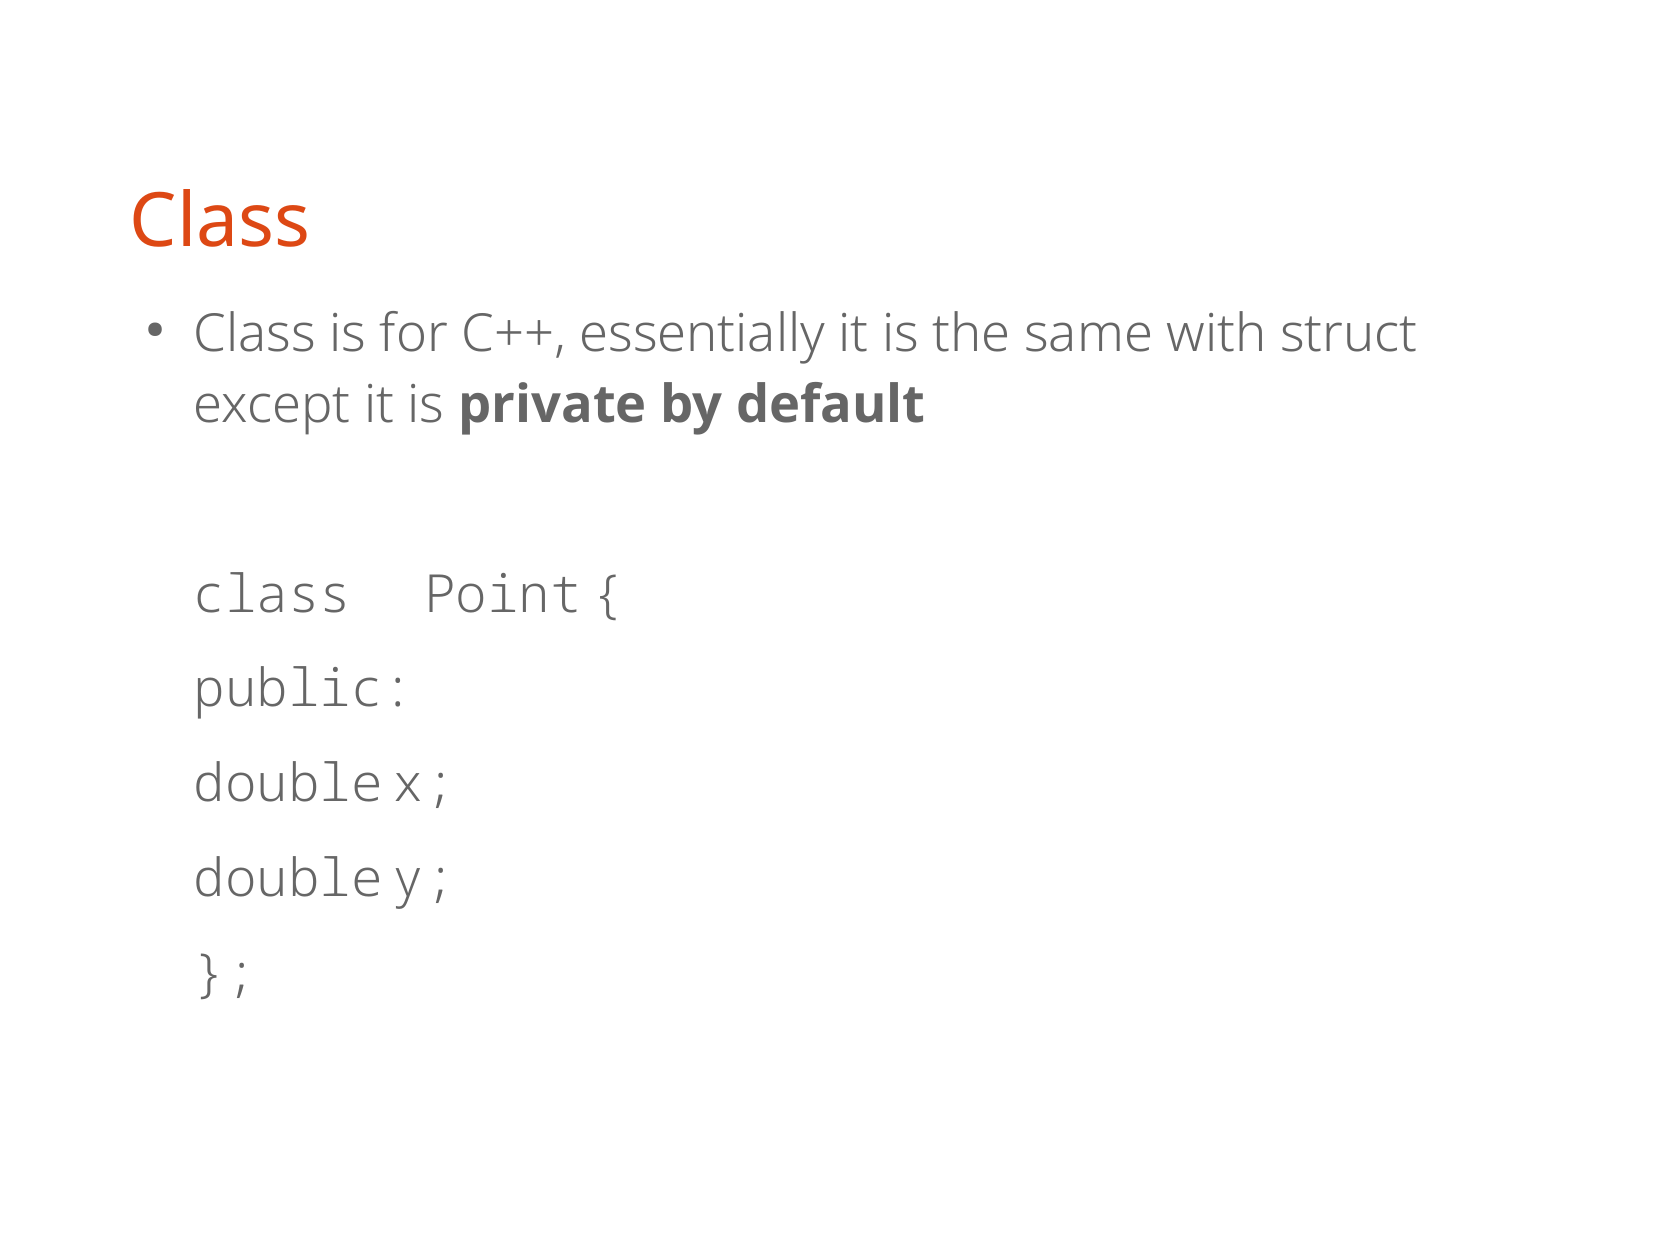

# Class
Class is for C++, essentially it is the same with struct except it is private by default
class	 Point	{
public:
double	x;
double	y;
};